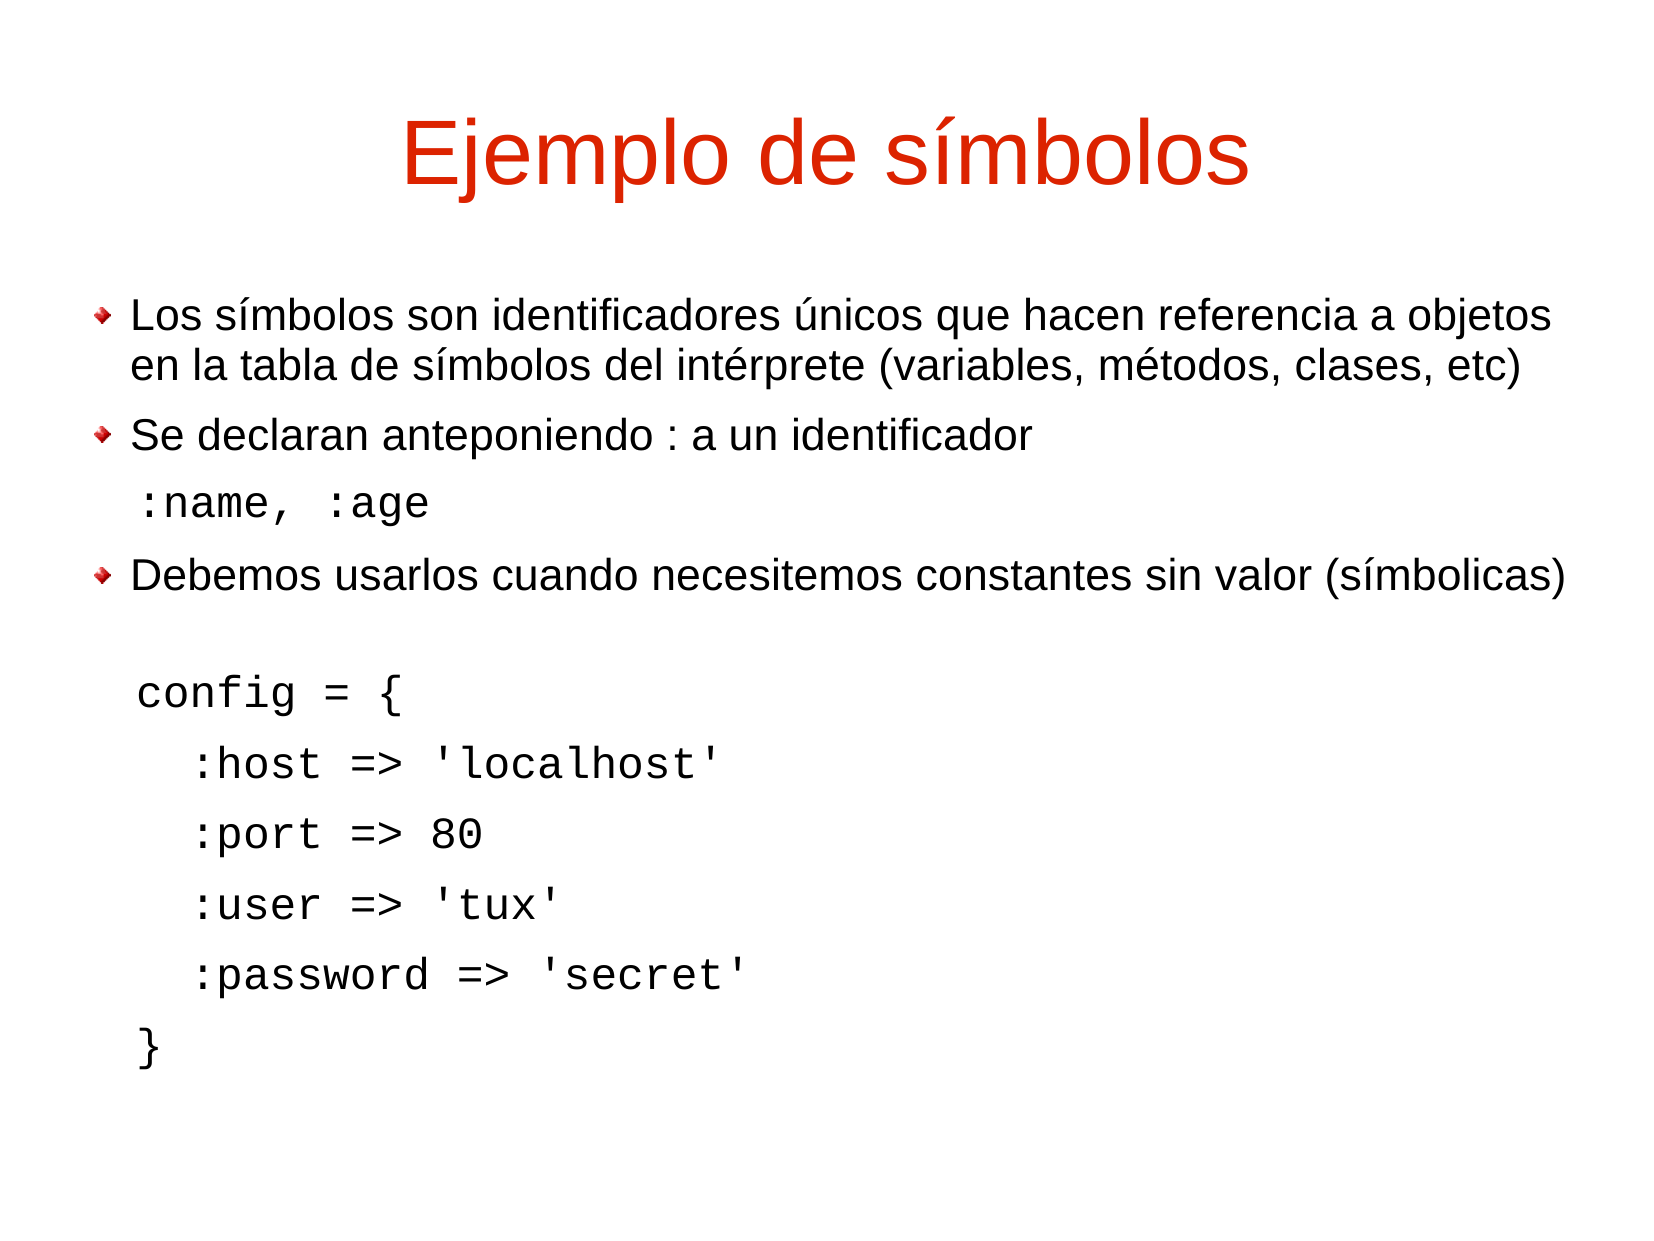

# Ejemplo de símbolos
Los símbolos son identificadores únicos que hacen referencia a objetos en la tabla de símbolos del intérprete (variables, métodos, clases, etc)
Se declaran anteponiendo : a un identificador
 :name, :age
Debemos usarlos cuando necesitemos constantes sin valor (símbolicas)
 config = {
 :host => 'localhost'
 :port => 80
 :user => 'tux'
 :password => 'secret'
 }